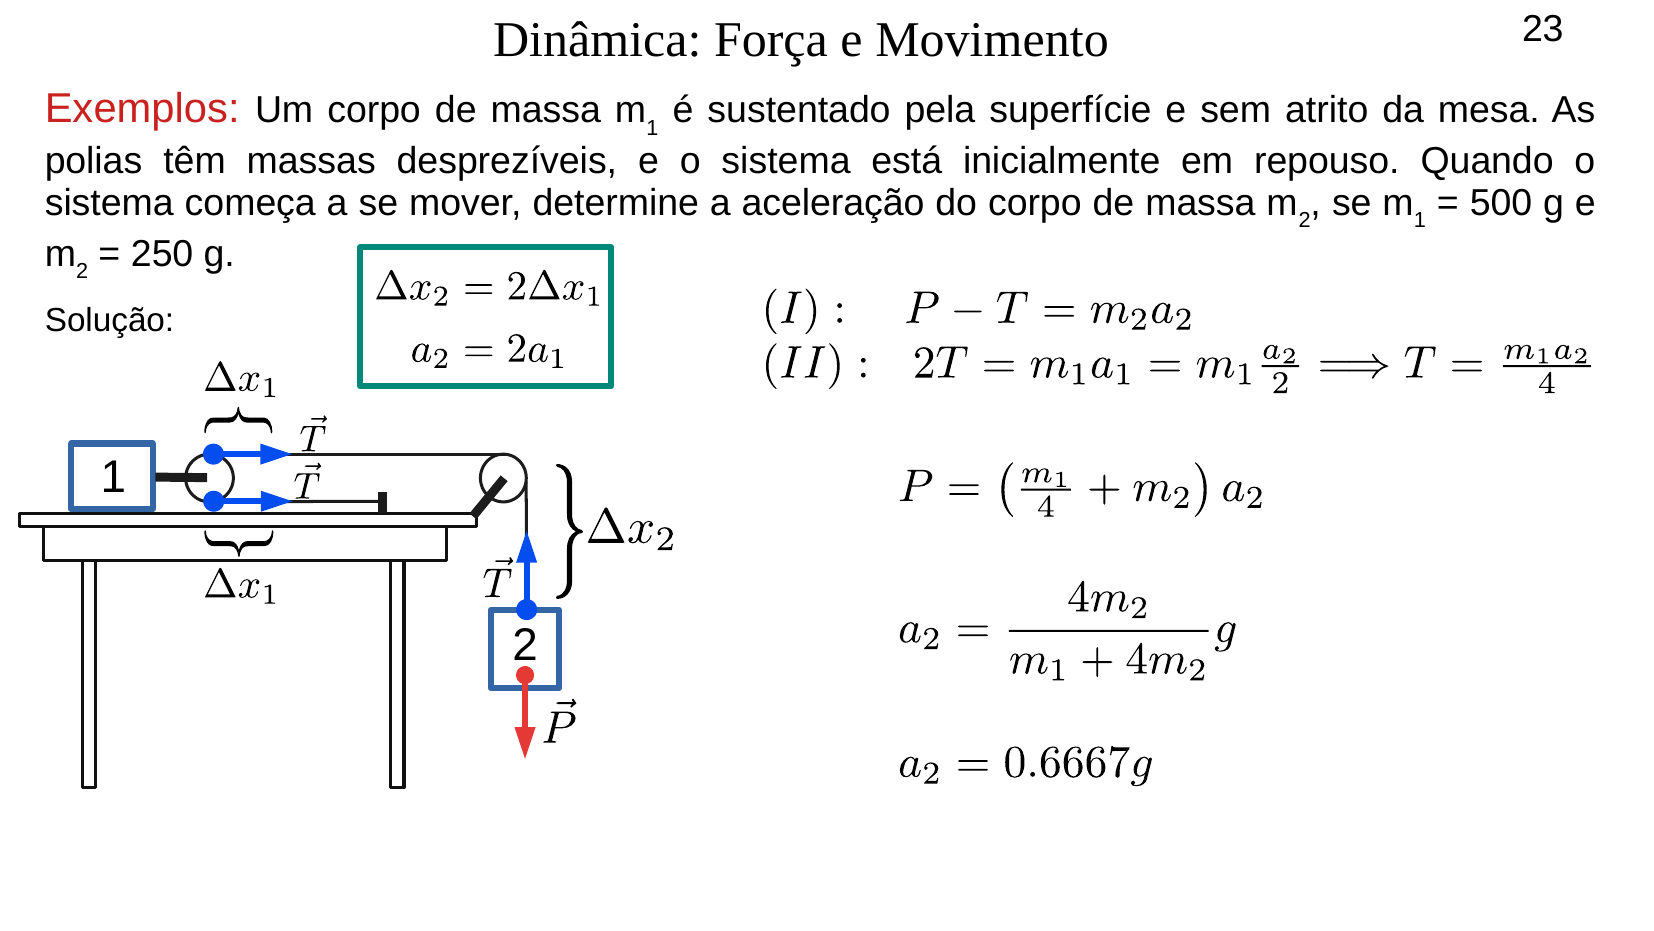

Dinâmica: Força e Movimento
Exemplos: Um corpo de massa m1 é sustentado pela superfície e sem atrito da mesa. As polias têm massas desprezíveis, e o sistema está inicialmente em repouso. Quando o sistema começa a se mover, determine a aceleração do corpo de massa m2, se m1 = 500 g e m2 = 250 g.
Solução:
1
2